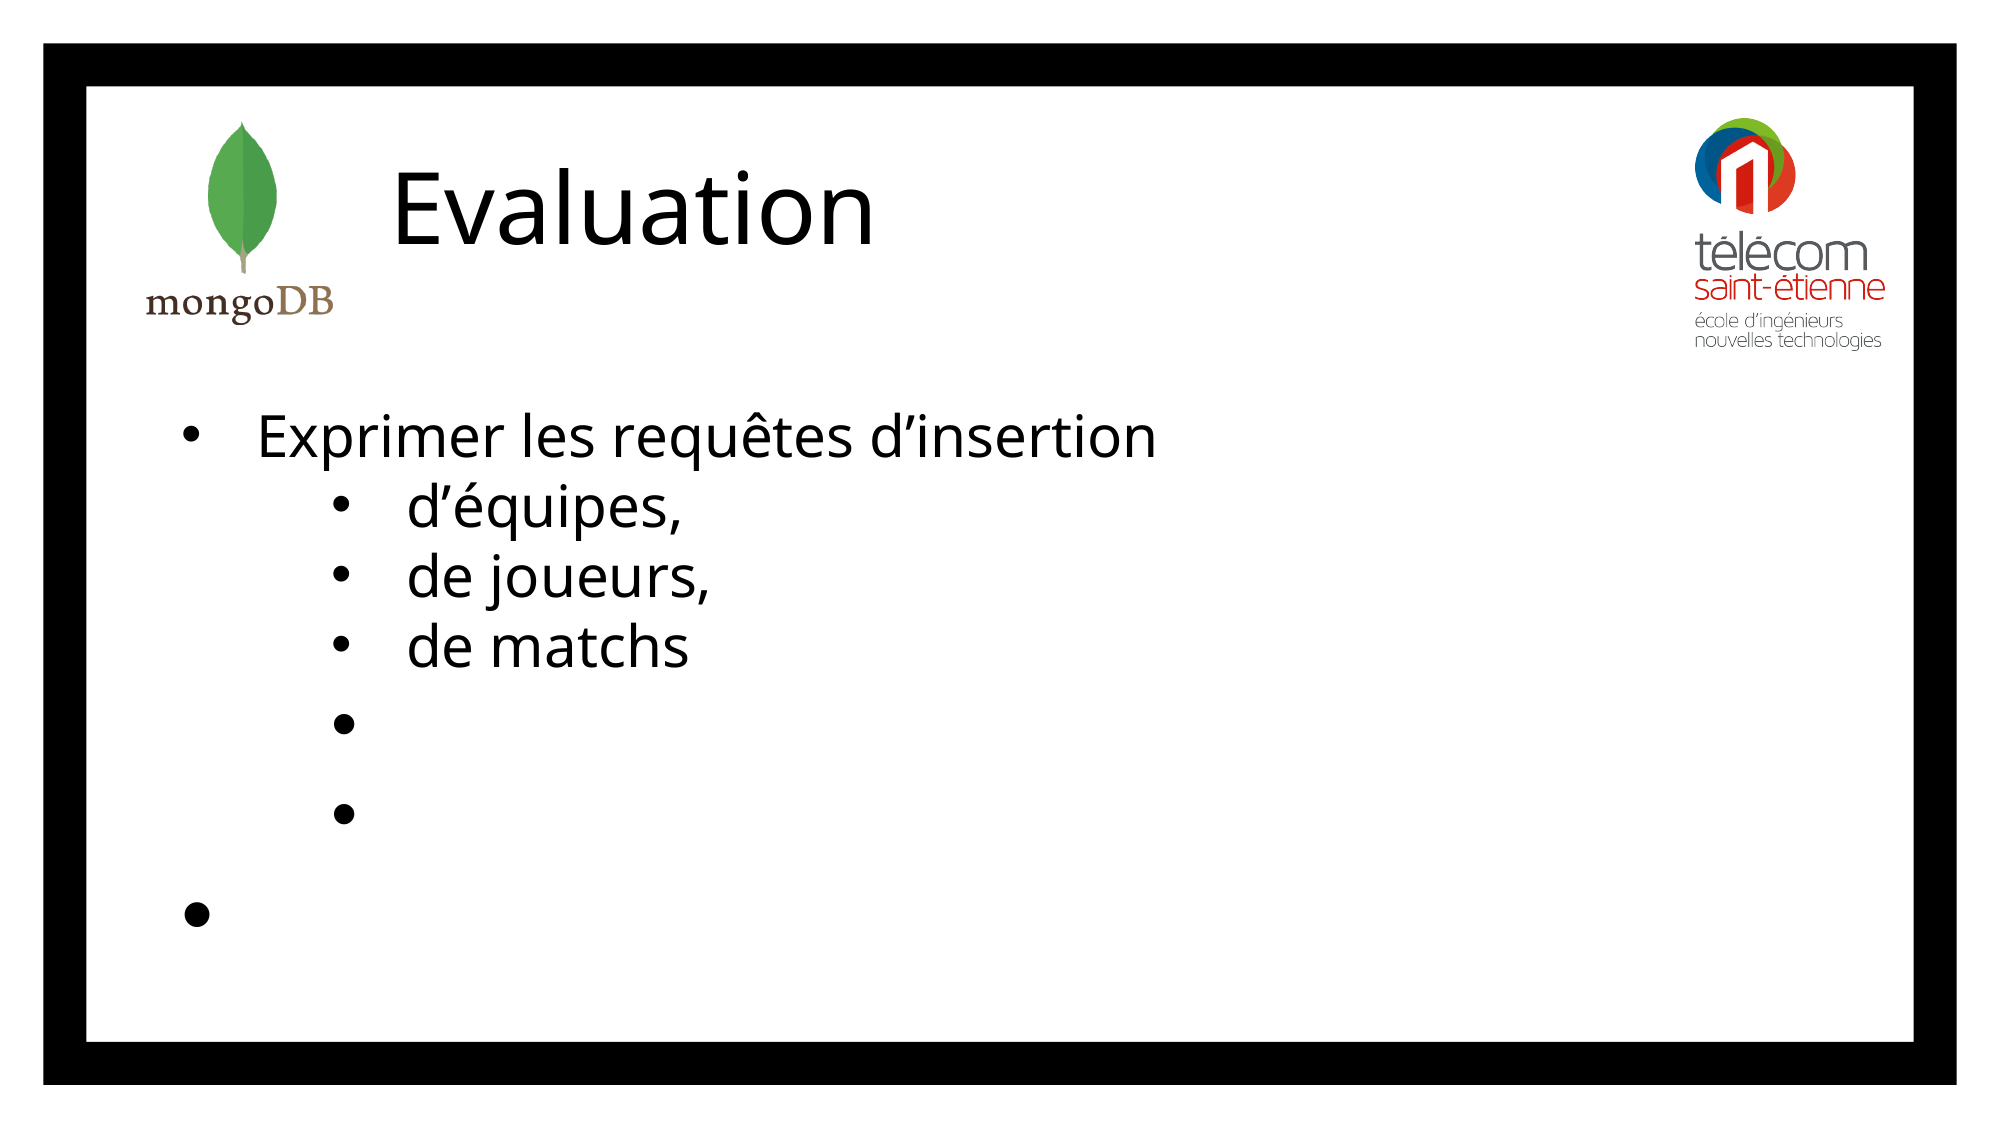

# Evaluation
Exprimer les requêtes d’insertion
d’équipes,
de joueurs,
de matchs